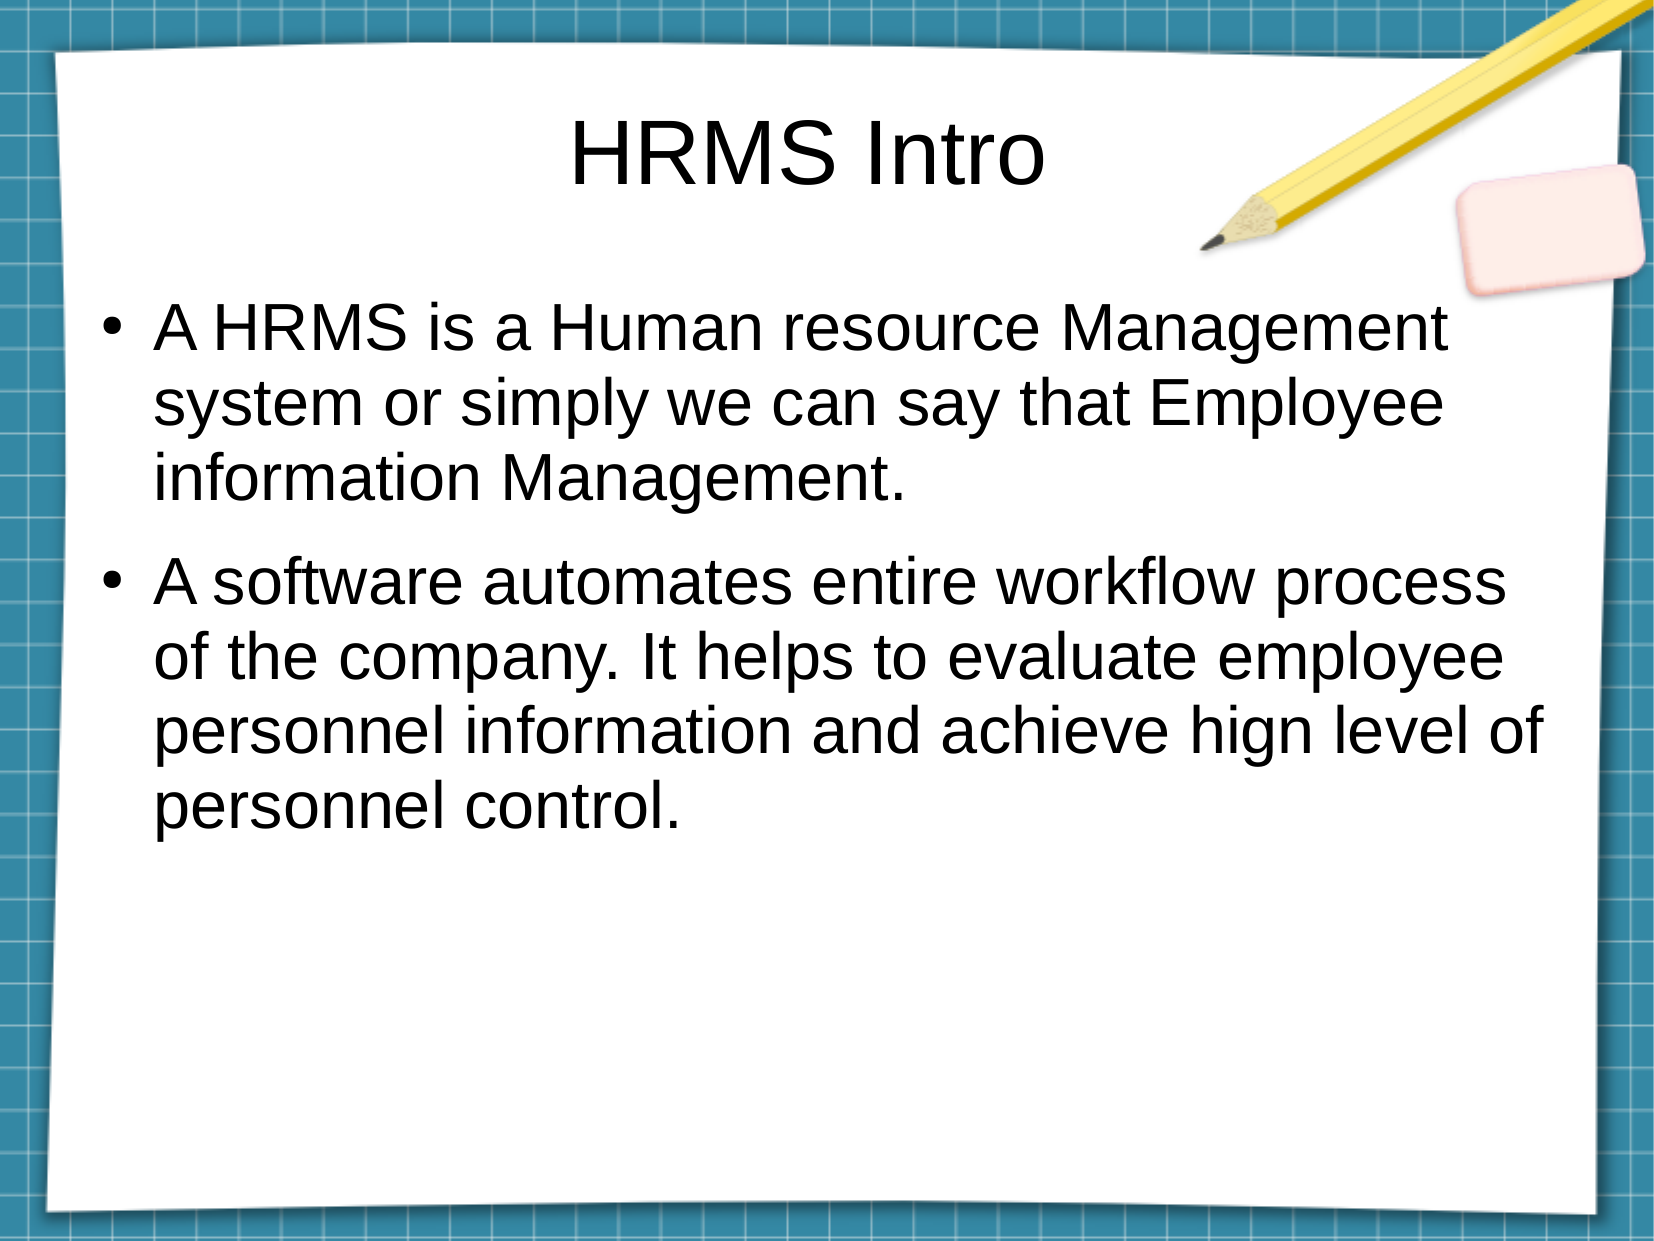

# HRMS Intro
A HRMS is a Human resource Management system or simply we can say that Employee information Management.
A software automates entire workflow process of the company. It helps to evaluate employee personnel information and achieve hign level of personnel control.